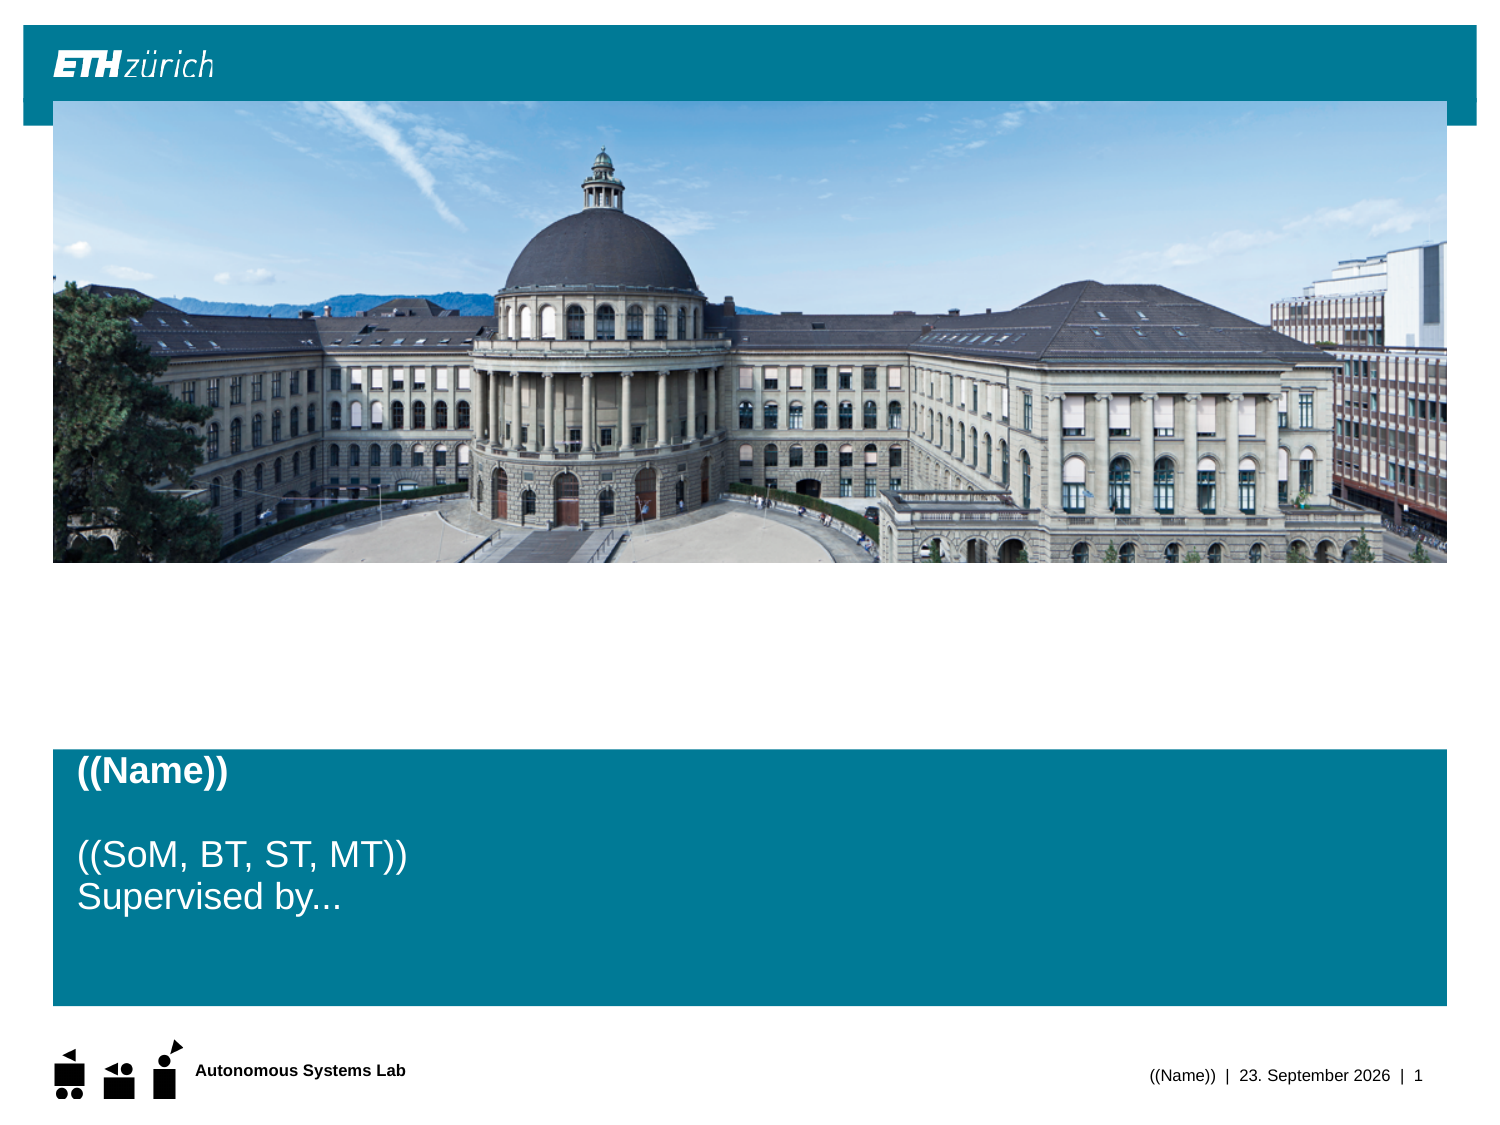

#
((Name))
((SoM, BT, ST, MT))
Supervised by...
((Name))
1